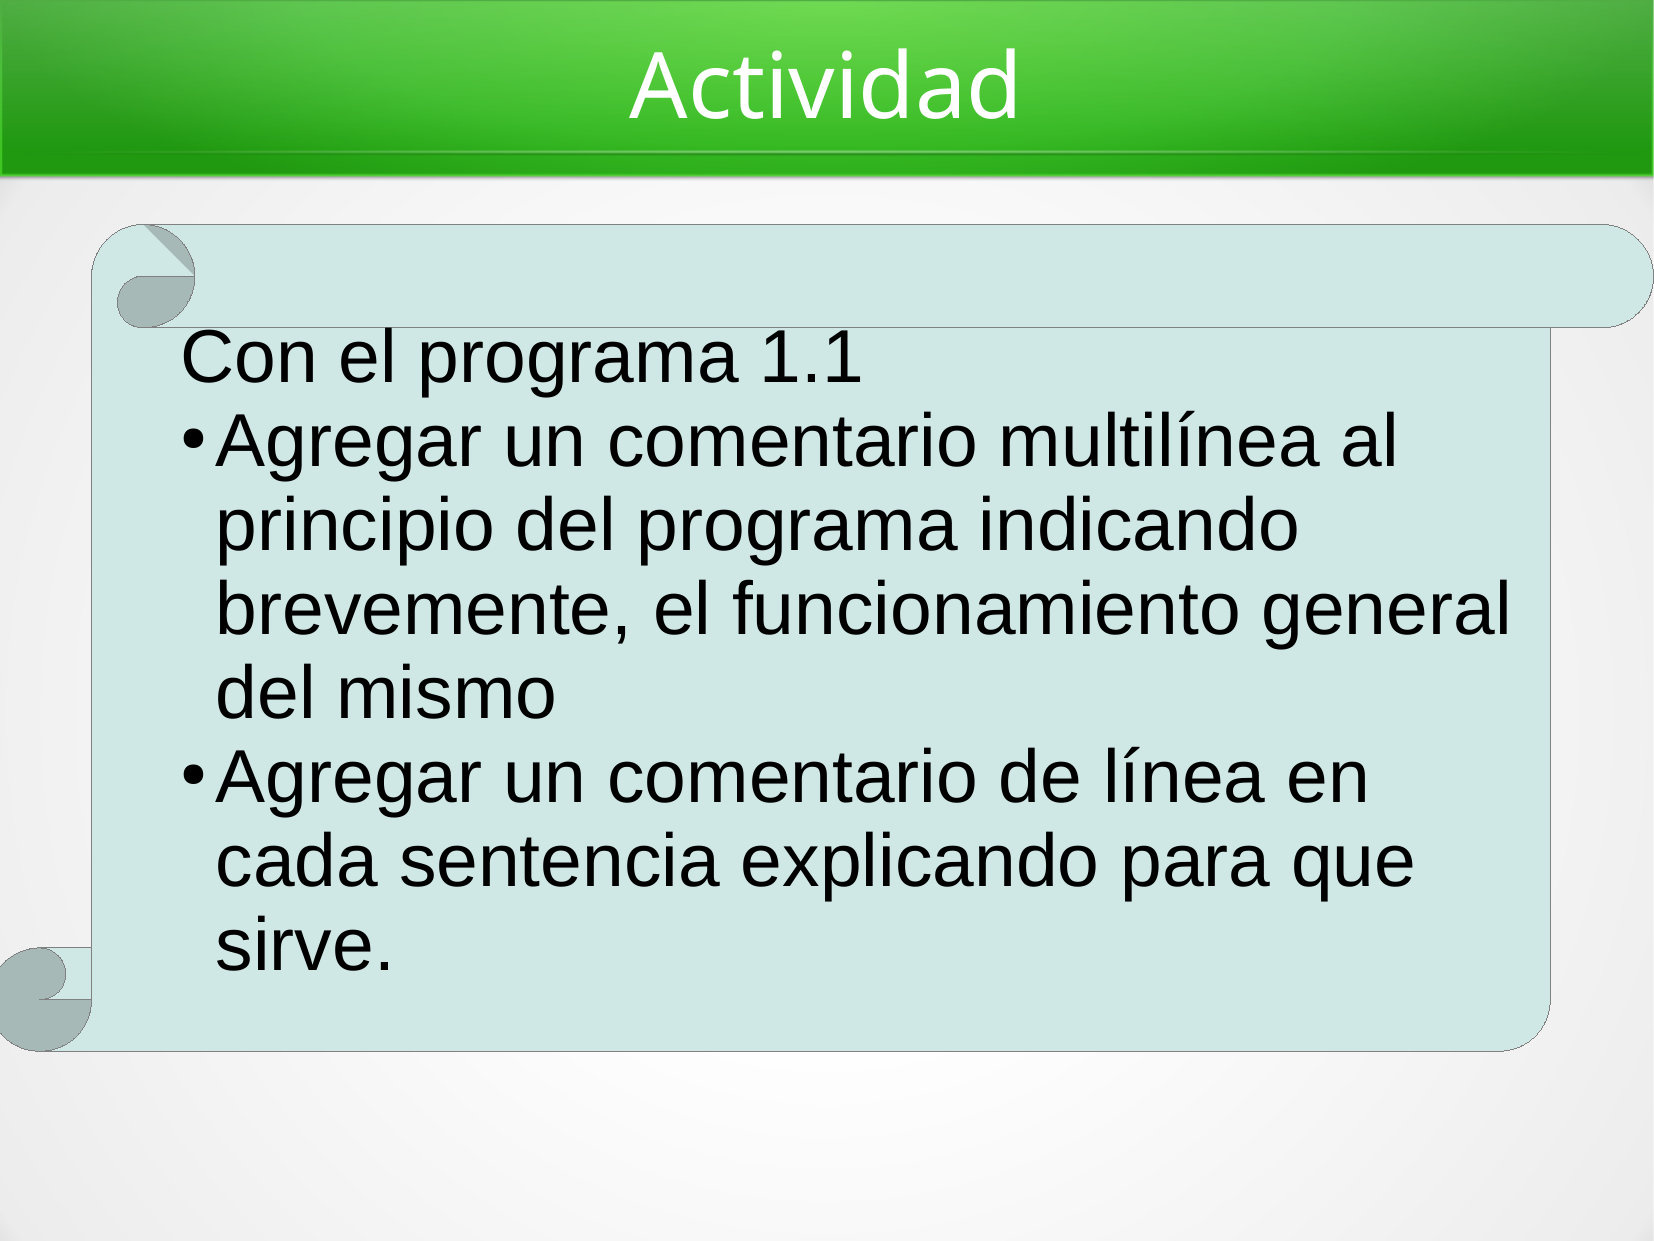

# Actividad
Con el programa 1.1
Agregar un comentario multilínea al principio del programa indicando brevemente, el funcionamiento general del mismo
Agregar un comentario de línea en cada sentencia explicando para que sirve.